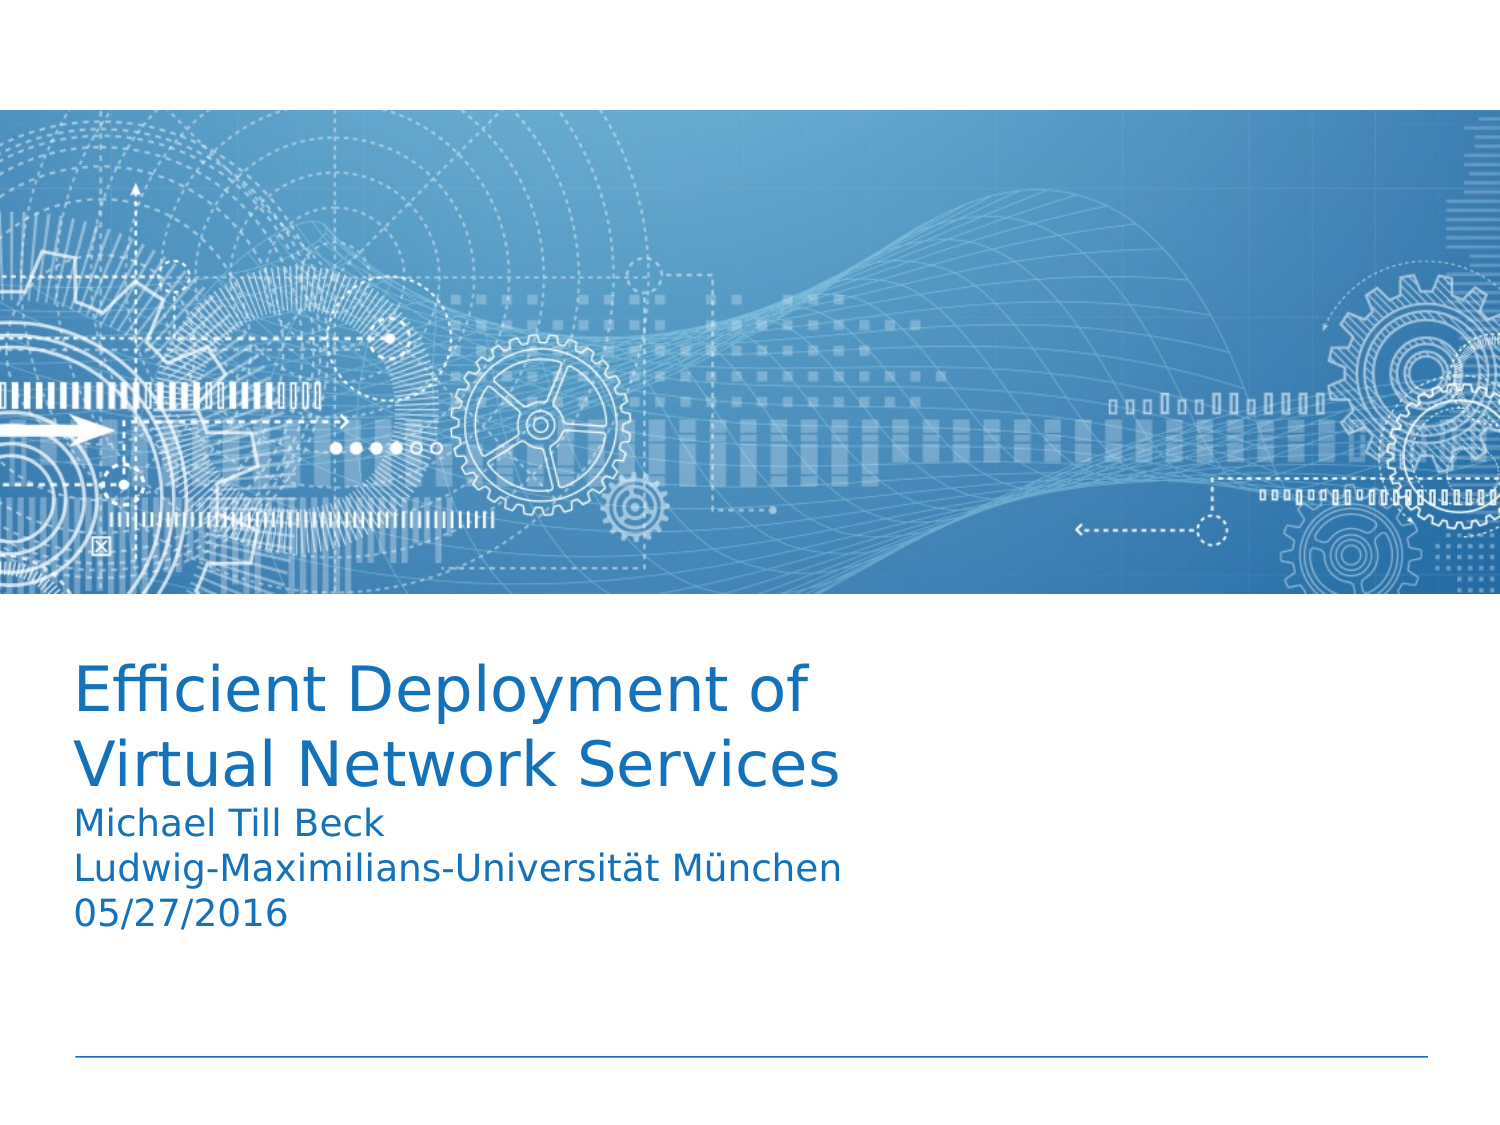

Efficient Deployment of
Virtual Network Services
Michael Till Beck
Ludwig-Maximilians-Universität München
05/27/2016